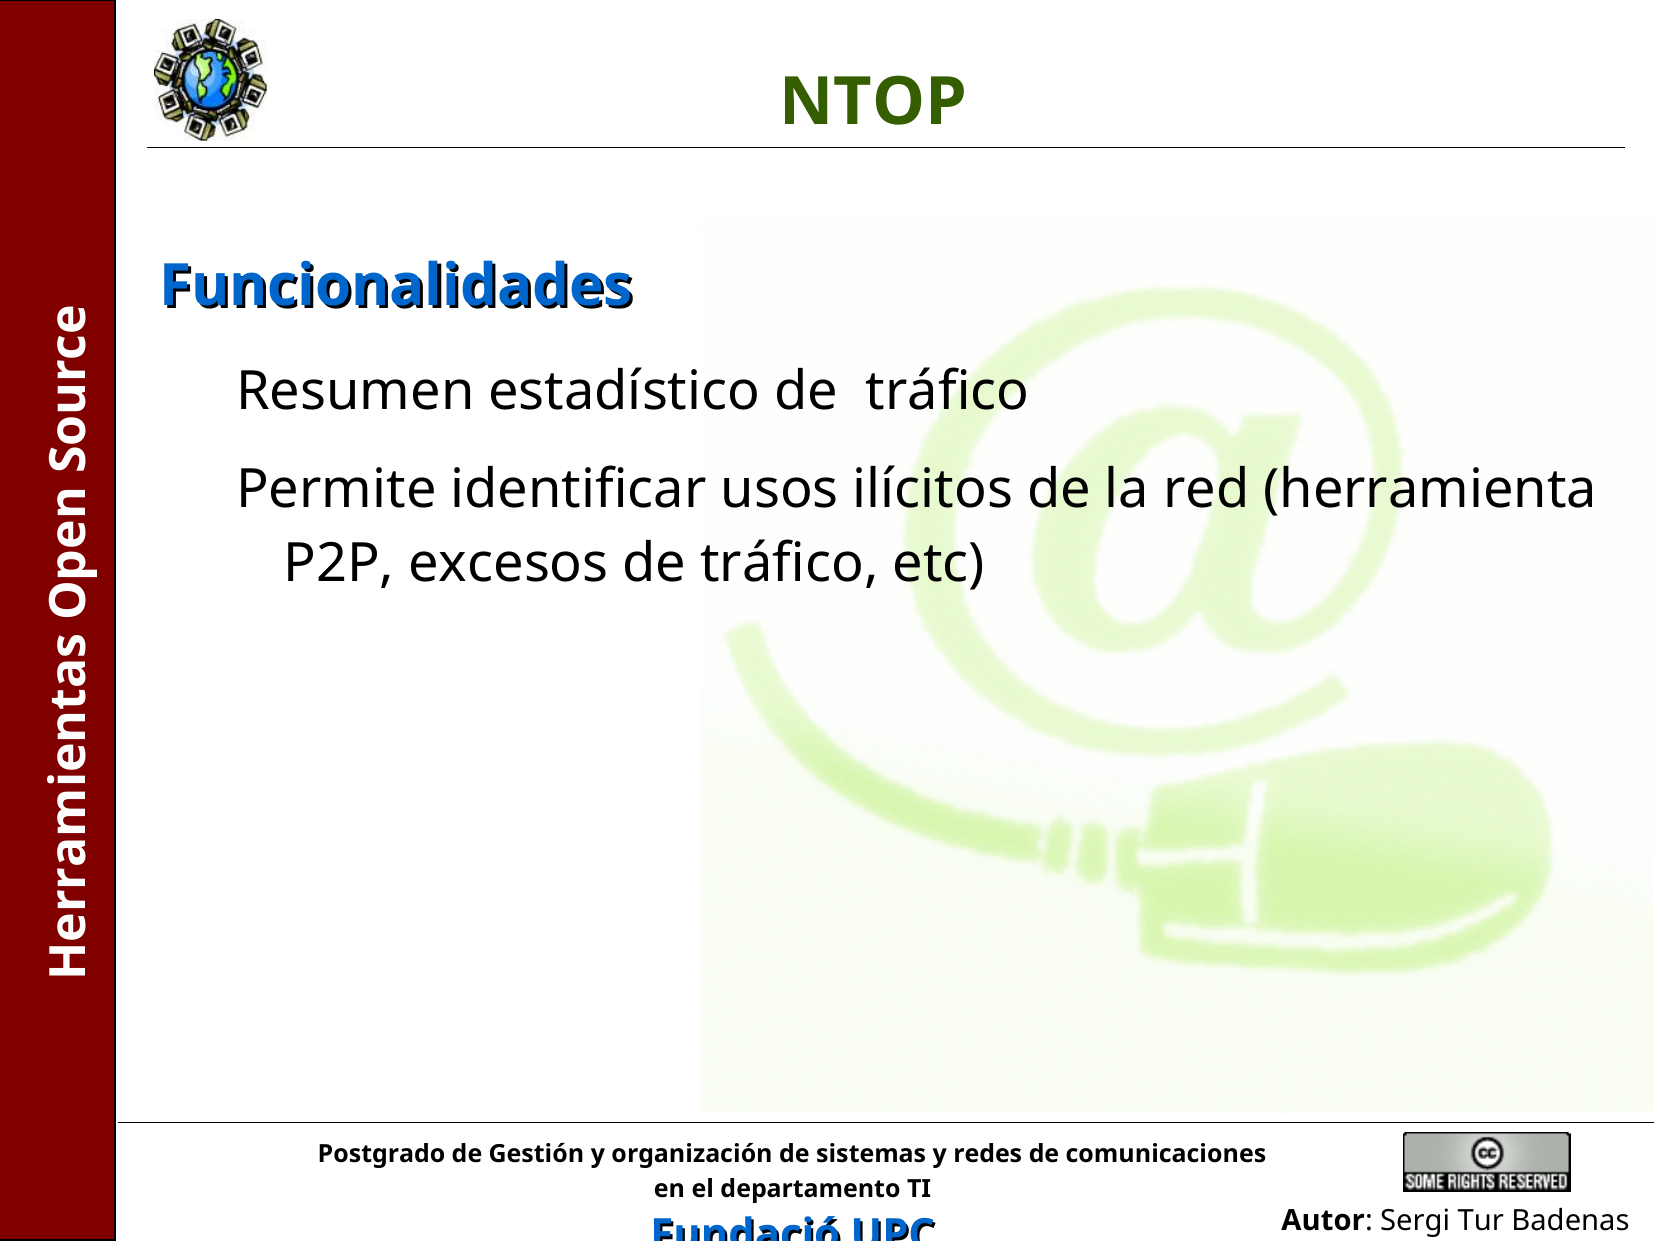

# NTOP
Funcionalidades
Resumen estadístico de tráfico
Permite identificar usos ilícitos de la red (herramienta P2P, excesos de tráfico, etc)